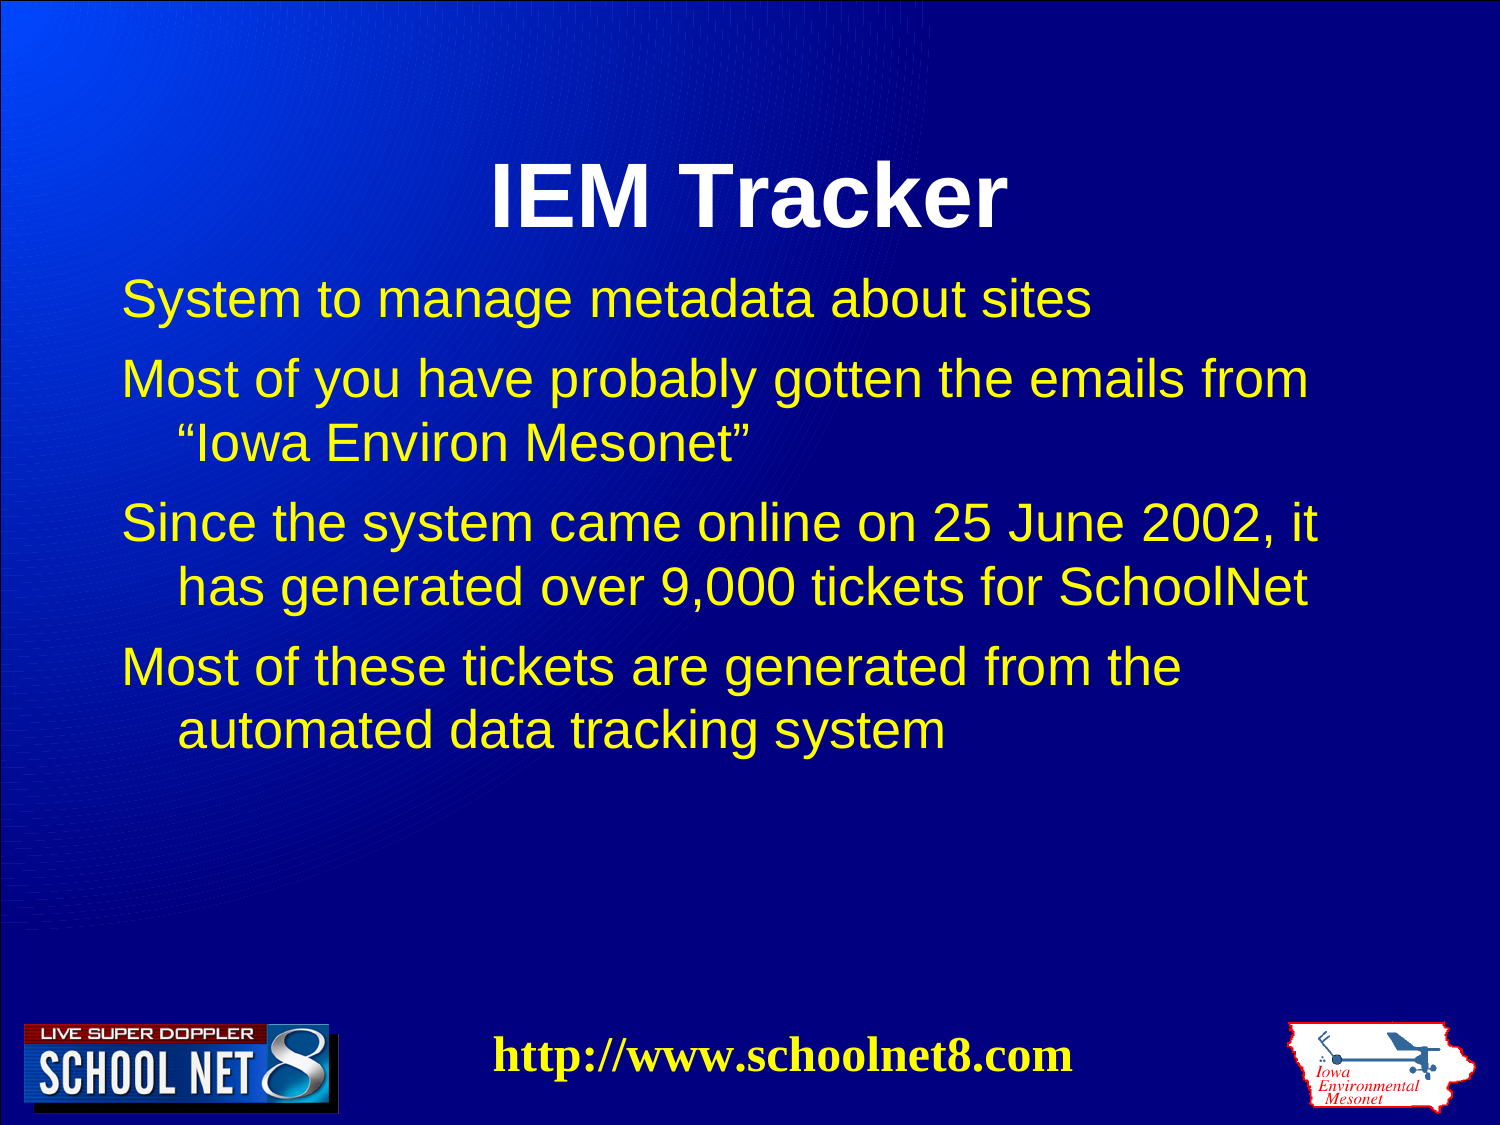

# IEM Tracker
System to manage metadata about sites
Most of you have probably gotten the emails from “Iowa Environ Mesonet”
Since the system came online on 25 June 2002, it has generated over 9,000 tickets for SchoolNet
Most of these tickets are generated from the automated data tracking system